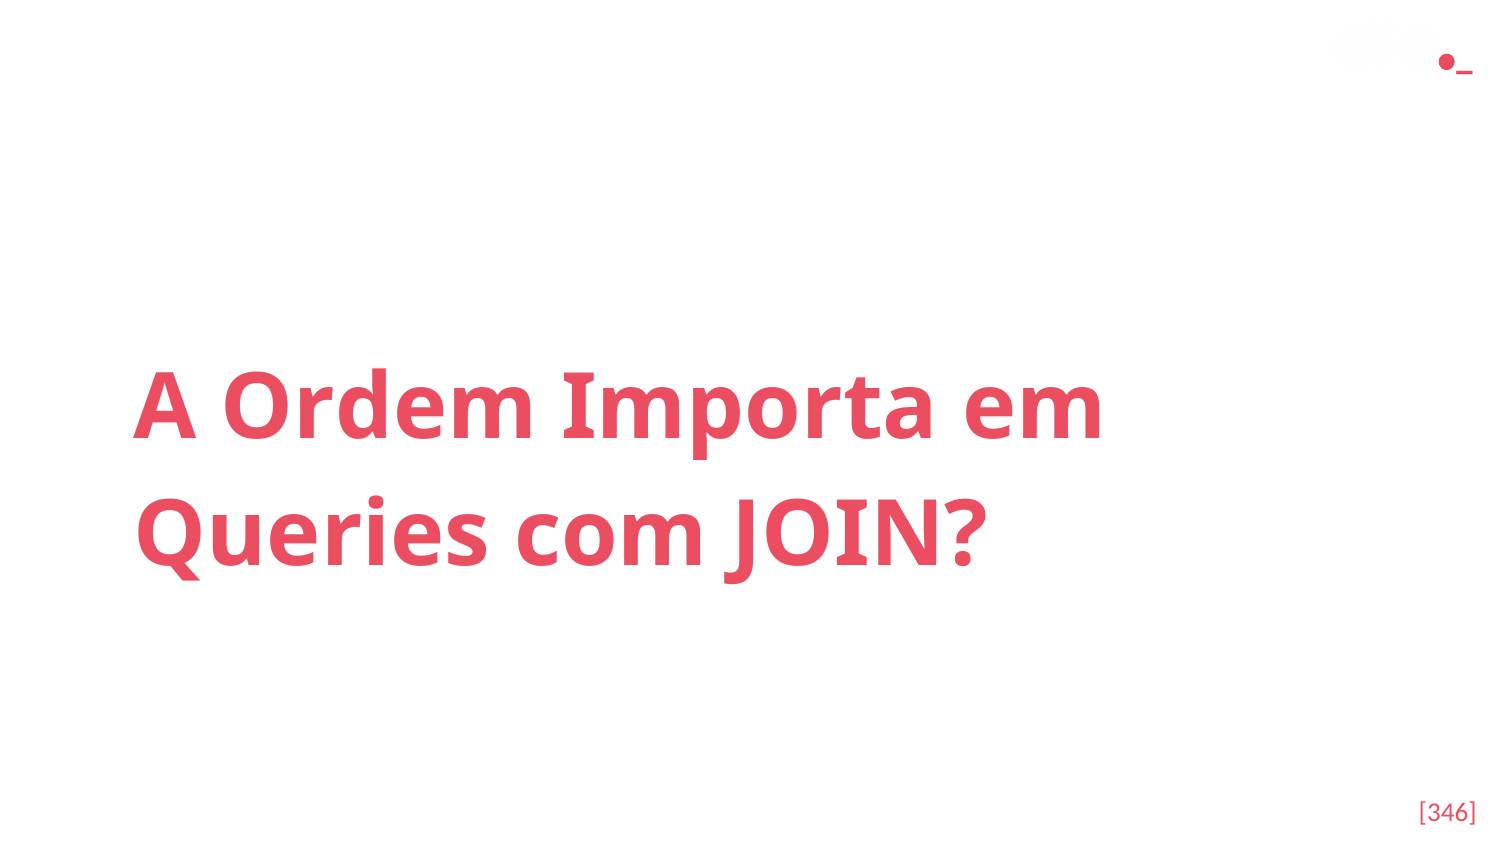

A Ordem Importa em Queries com JOIN?